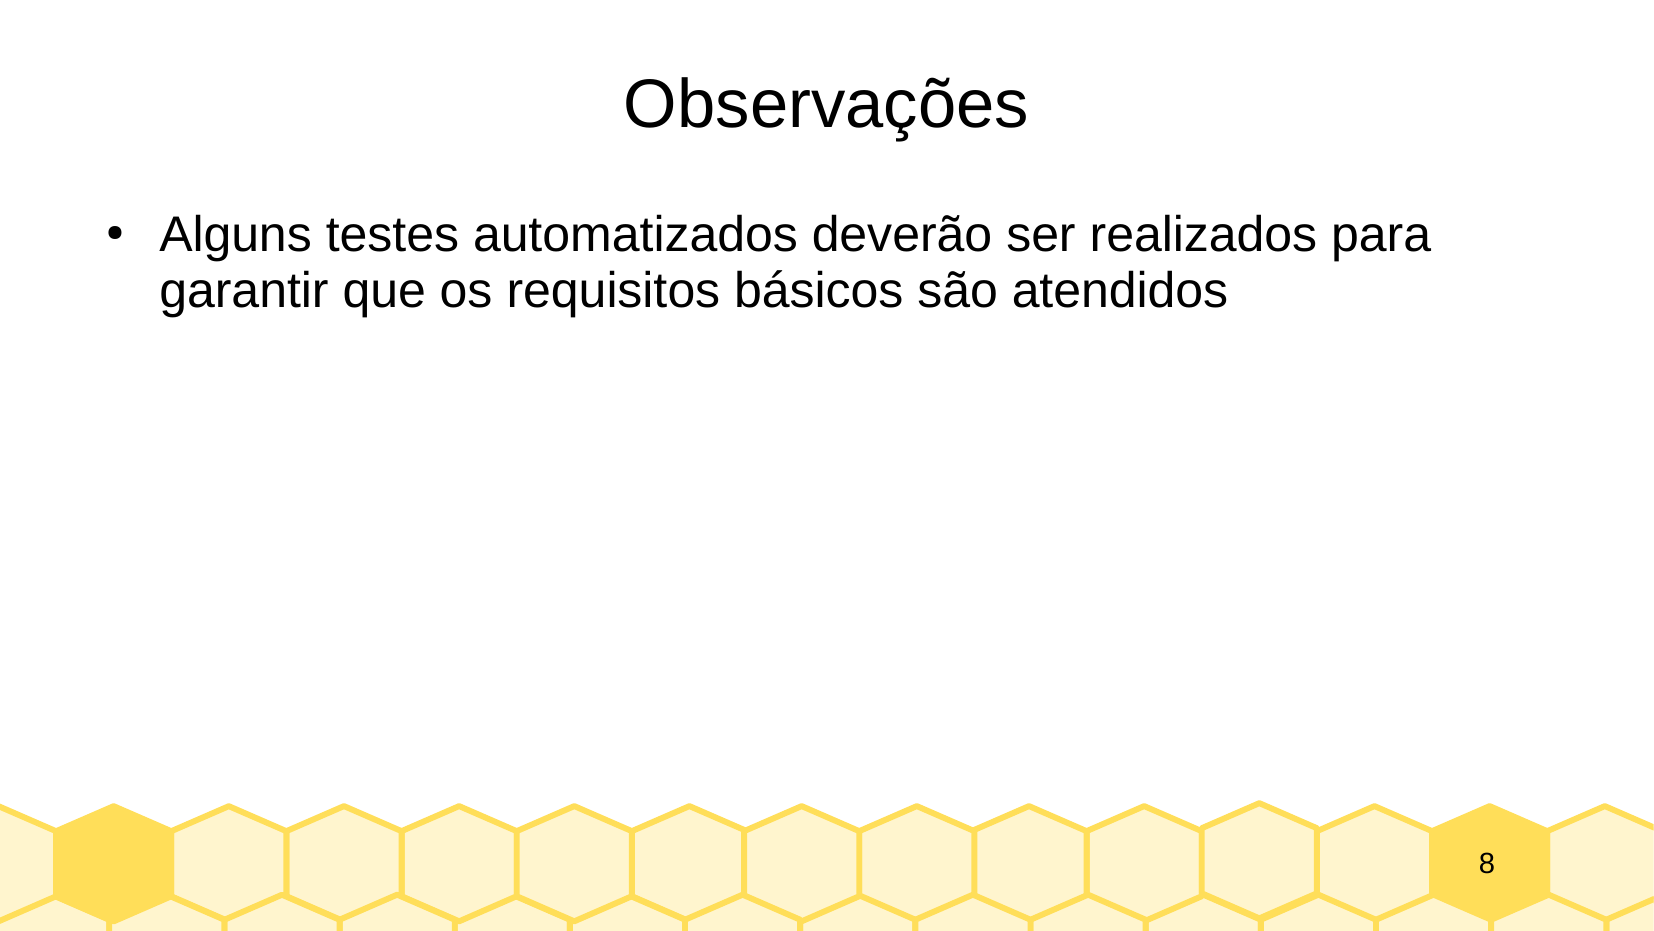

# Observações
Alguns testes automatizados deverão ser realizados para garantir que os requisitos básicos são atendidos